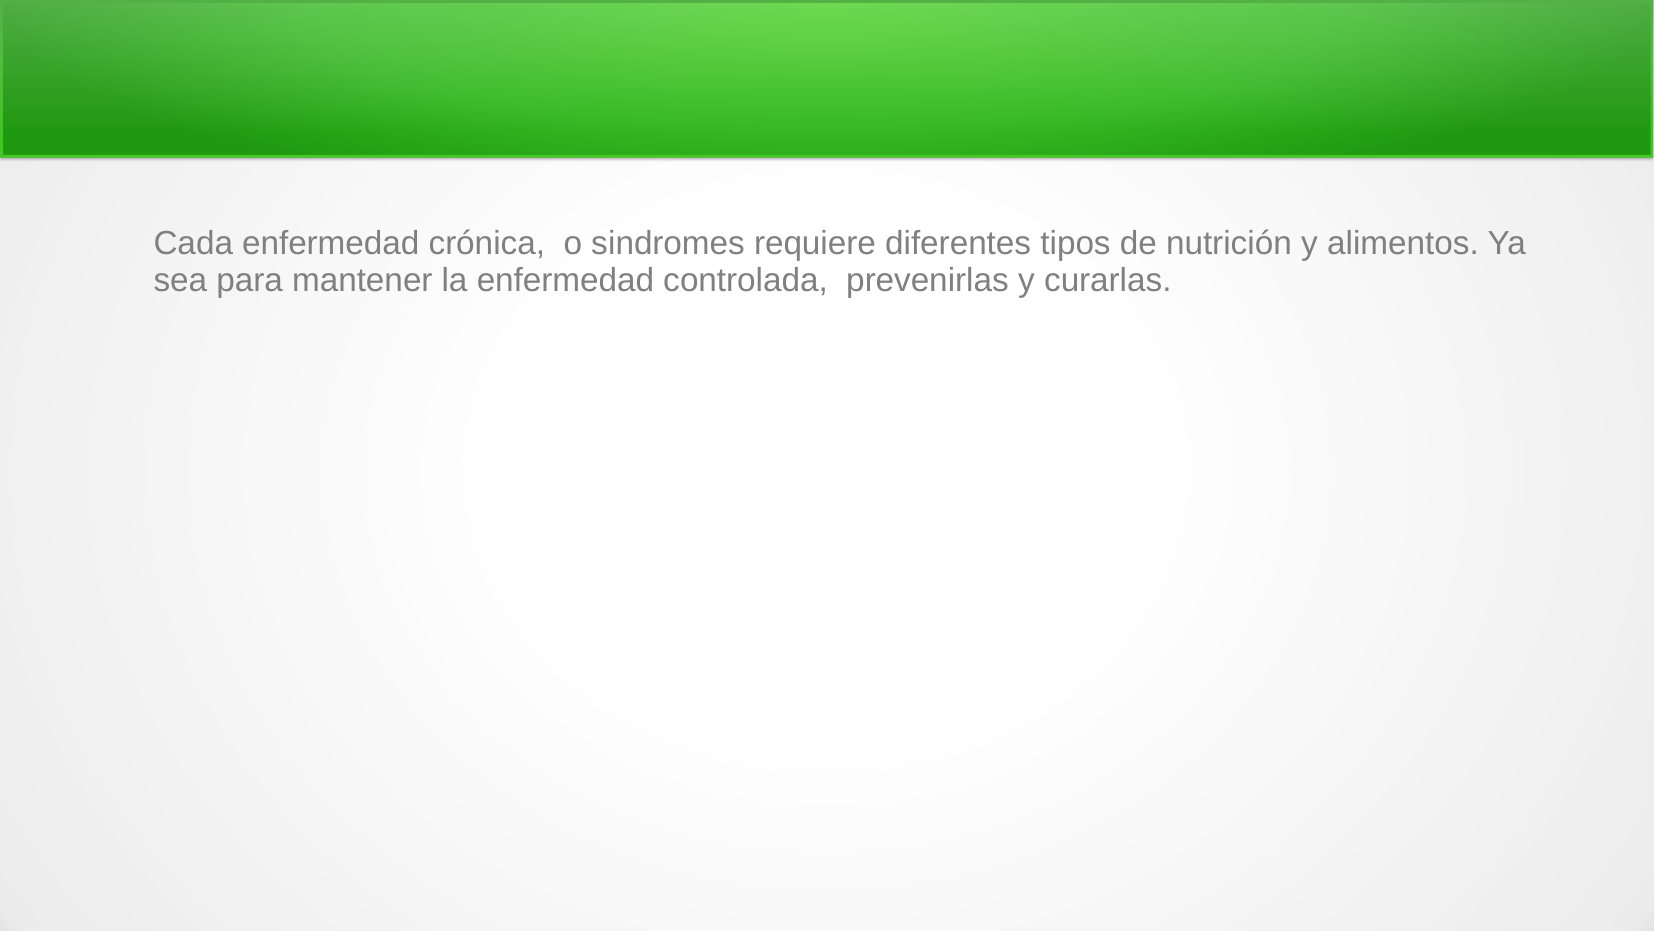

#
Cada enfermedad crónica, o sindromes requiere diferentes tipos de nutrición y alimentos. Ya sea para mantener la enfermedad controlada, prevenirlas y curarlas.